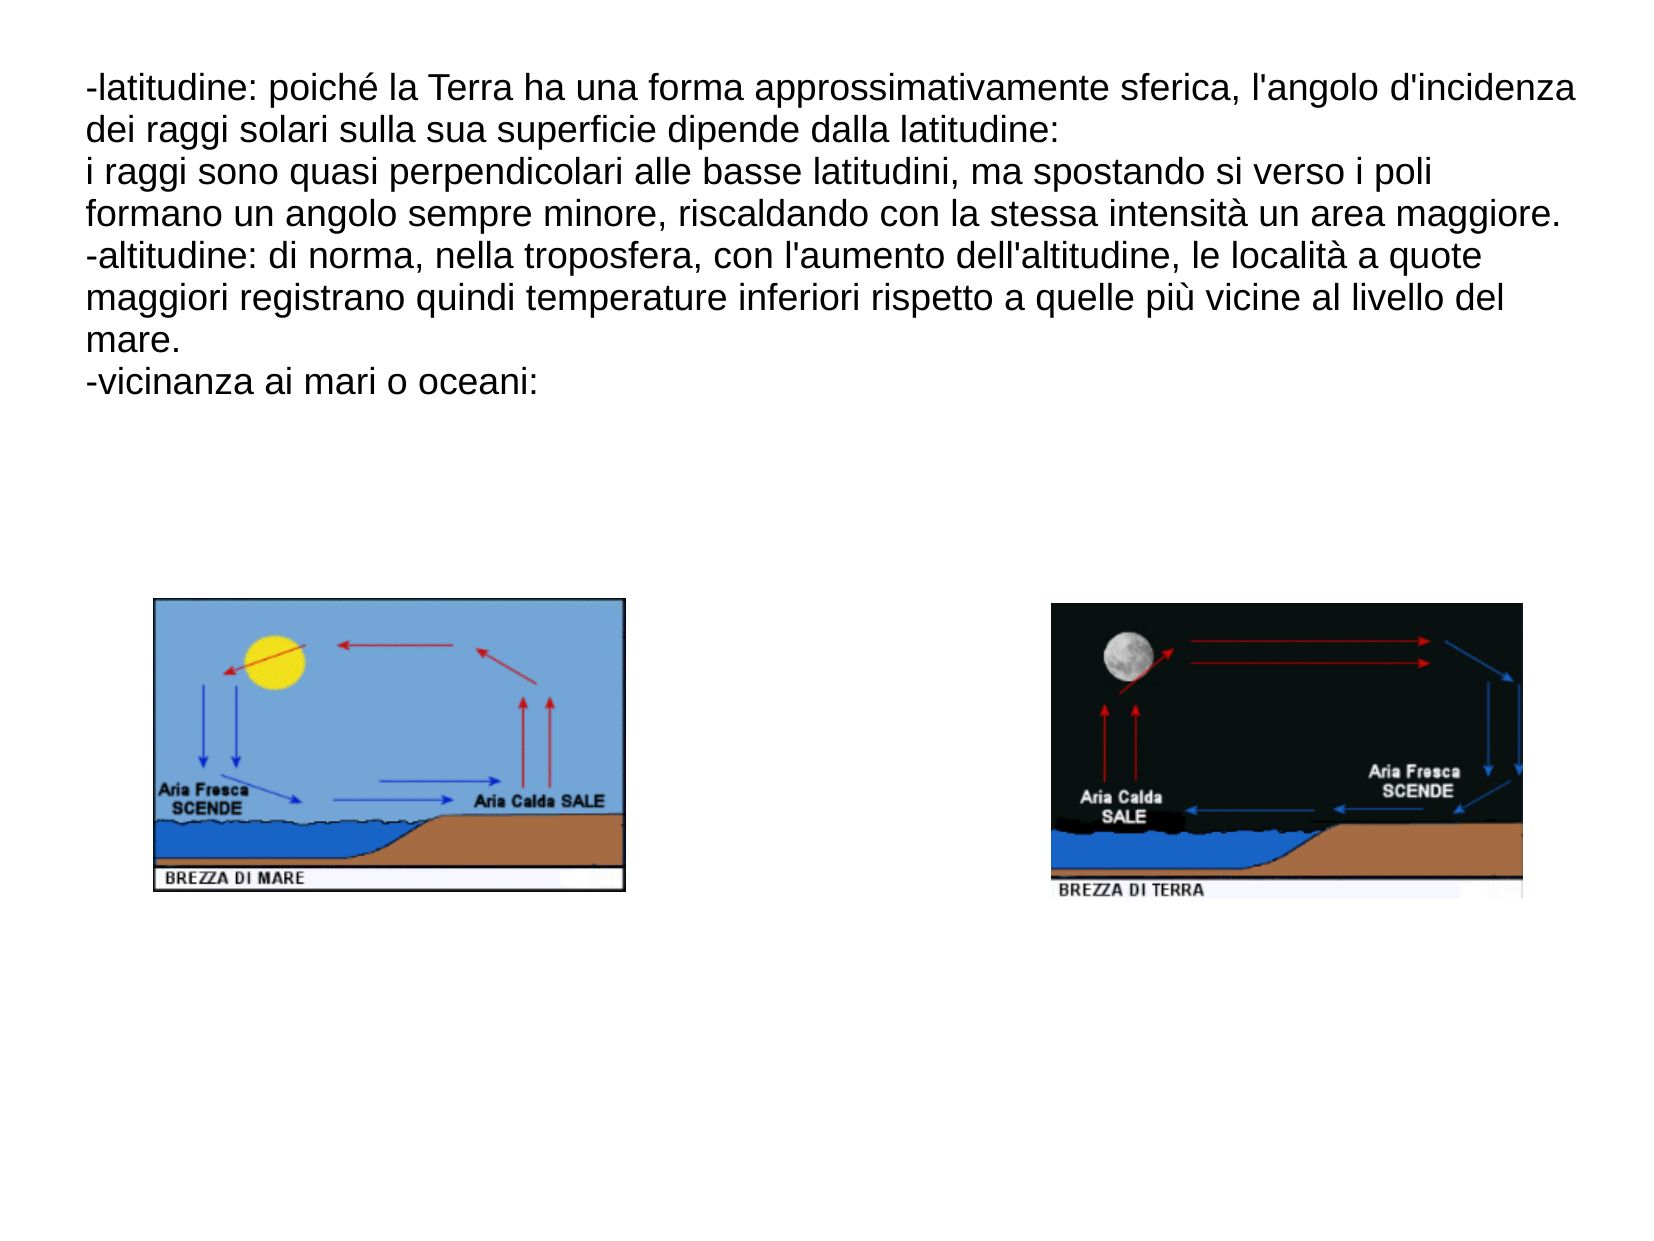

-latitudine: poiché la Terra ha una forma approssimativamente sferica, l'angolo d'incidenza dei raggi solari sulla sua superficie dipende dalla latitudine:
i raggi sono quasi perpendicolari alle basse latitudini, ma spostando si verso i poli formano un angolo sempre minore, riscaldando con la stessa intensità un area maggiore.
-altitudine: di norma, nella troposfera, con l'aumento dell'altitudine, le località a quote maggiori registrano quindi temperature inferiori rispetto a quelle più vicine al livello del mare.
-vicinanza ai mari o oceani: